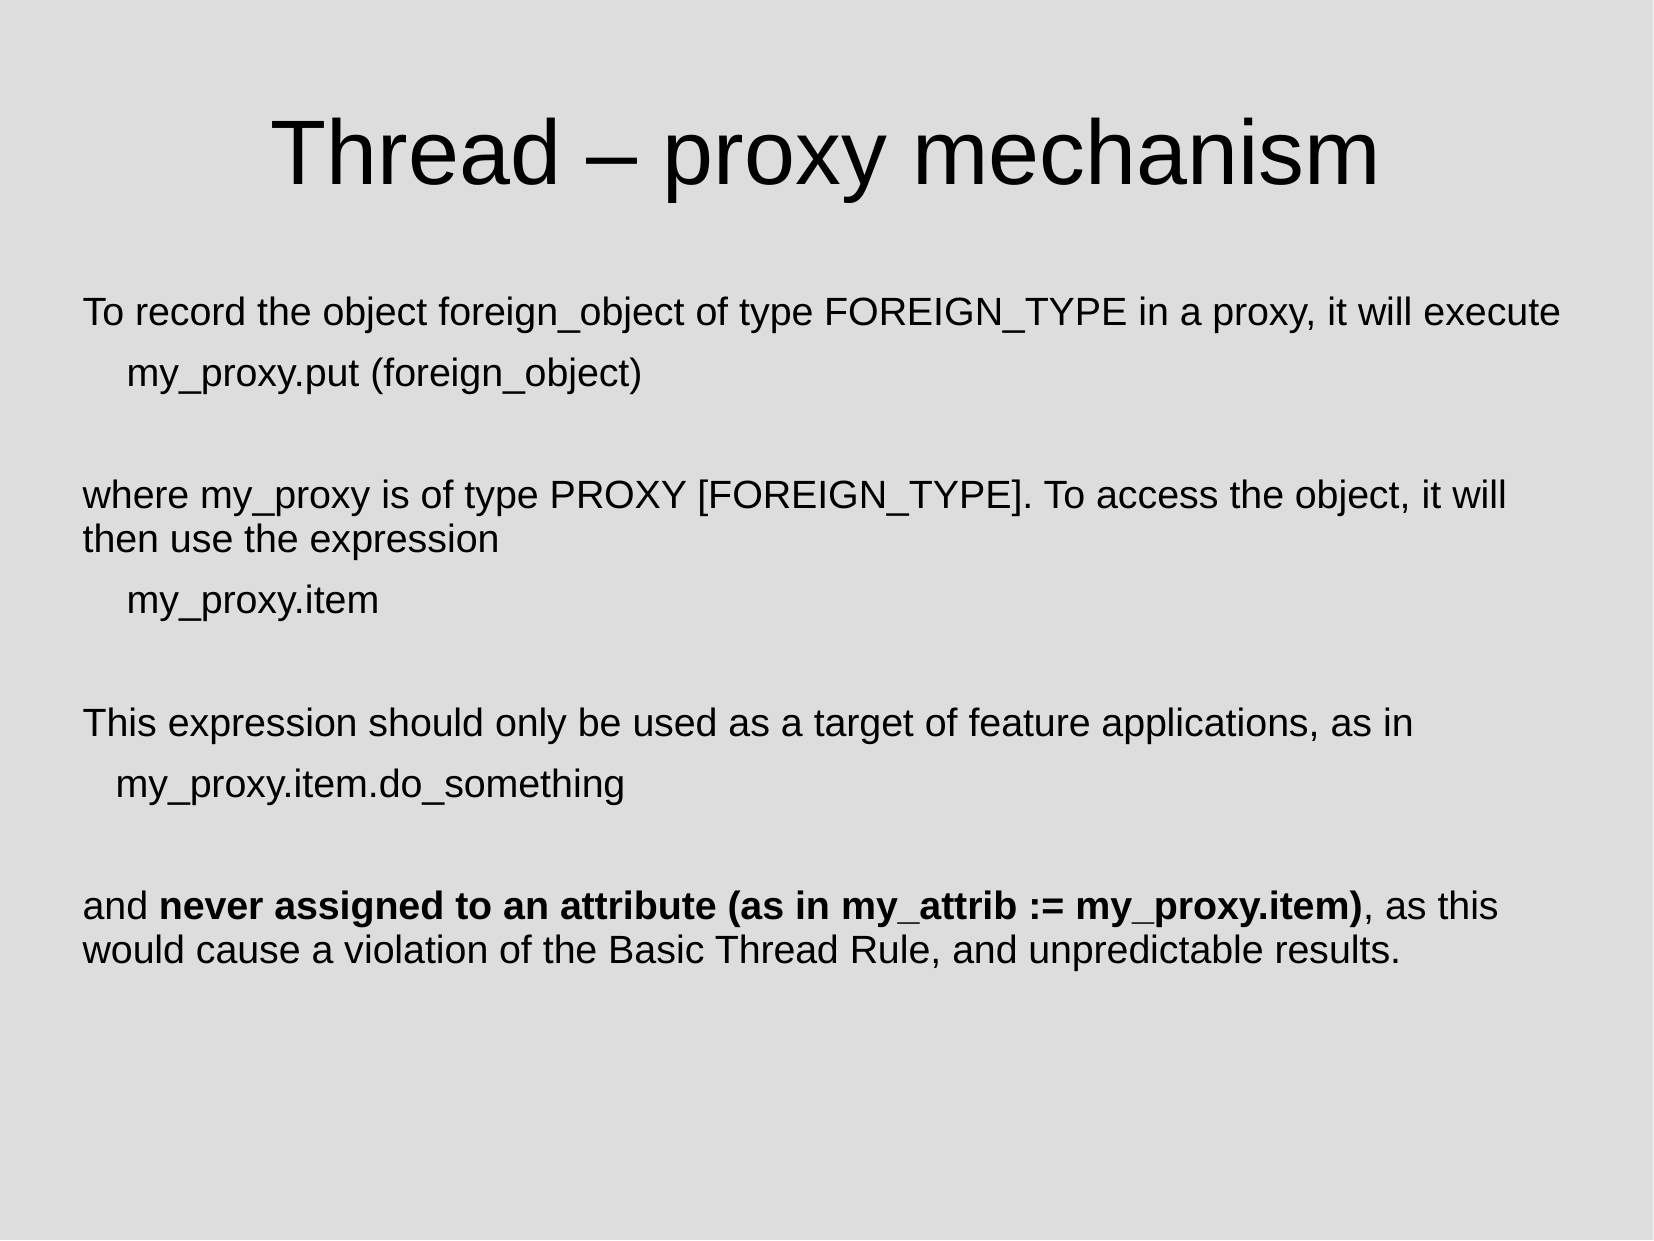

# Thread – proxy mechanism
To record the object foreign_object of type FOREIGN_TYPE in a proxy, it will execute
 my_proxy.put (foreign_object)
where my_proxy is of type PROXY [FOREIGN_TYPE]. To access the object, it will then use the expression
 my_proxy.item
This expression should only be used as a target of feature applications, as in
 my_proxy.item.do_something
and never assigned to an attribute (as in my_attrib := my_proxy.item), as this would cause a violation of the Basic Thread Rule, and unpredictable results.